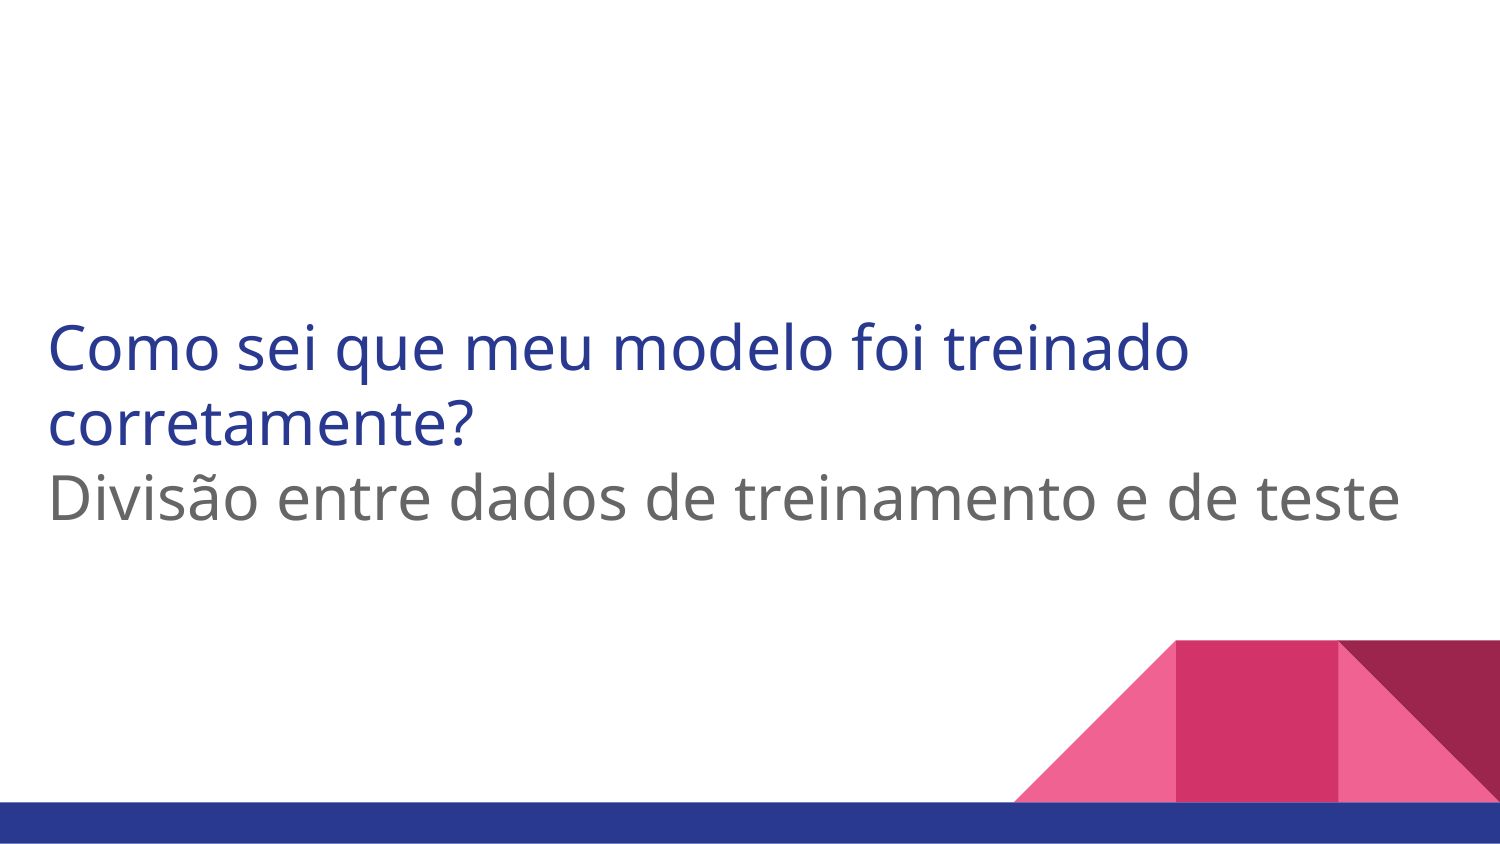

# Como sei que meu modelo foi treinado corretamente? Divisão entre dados de treinamento e de teste